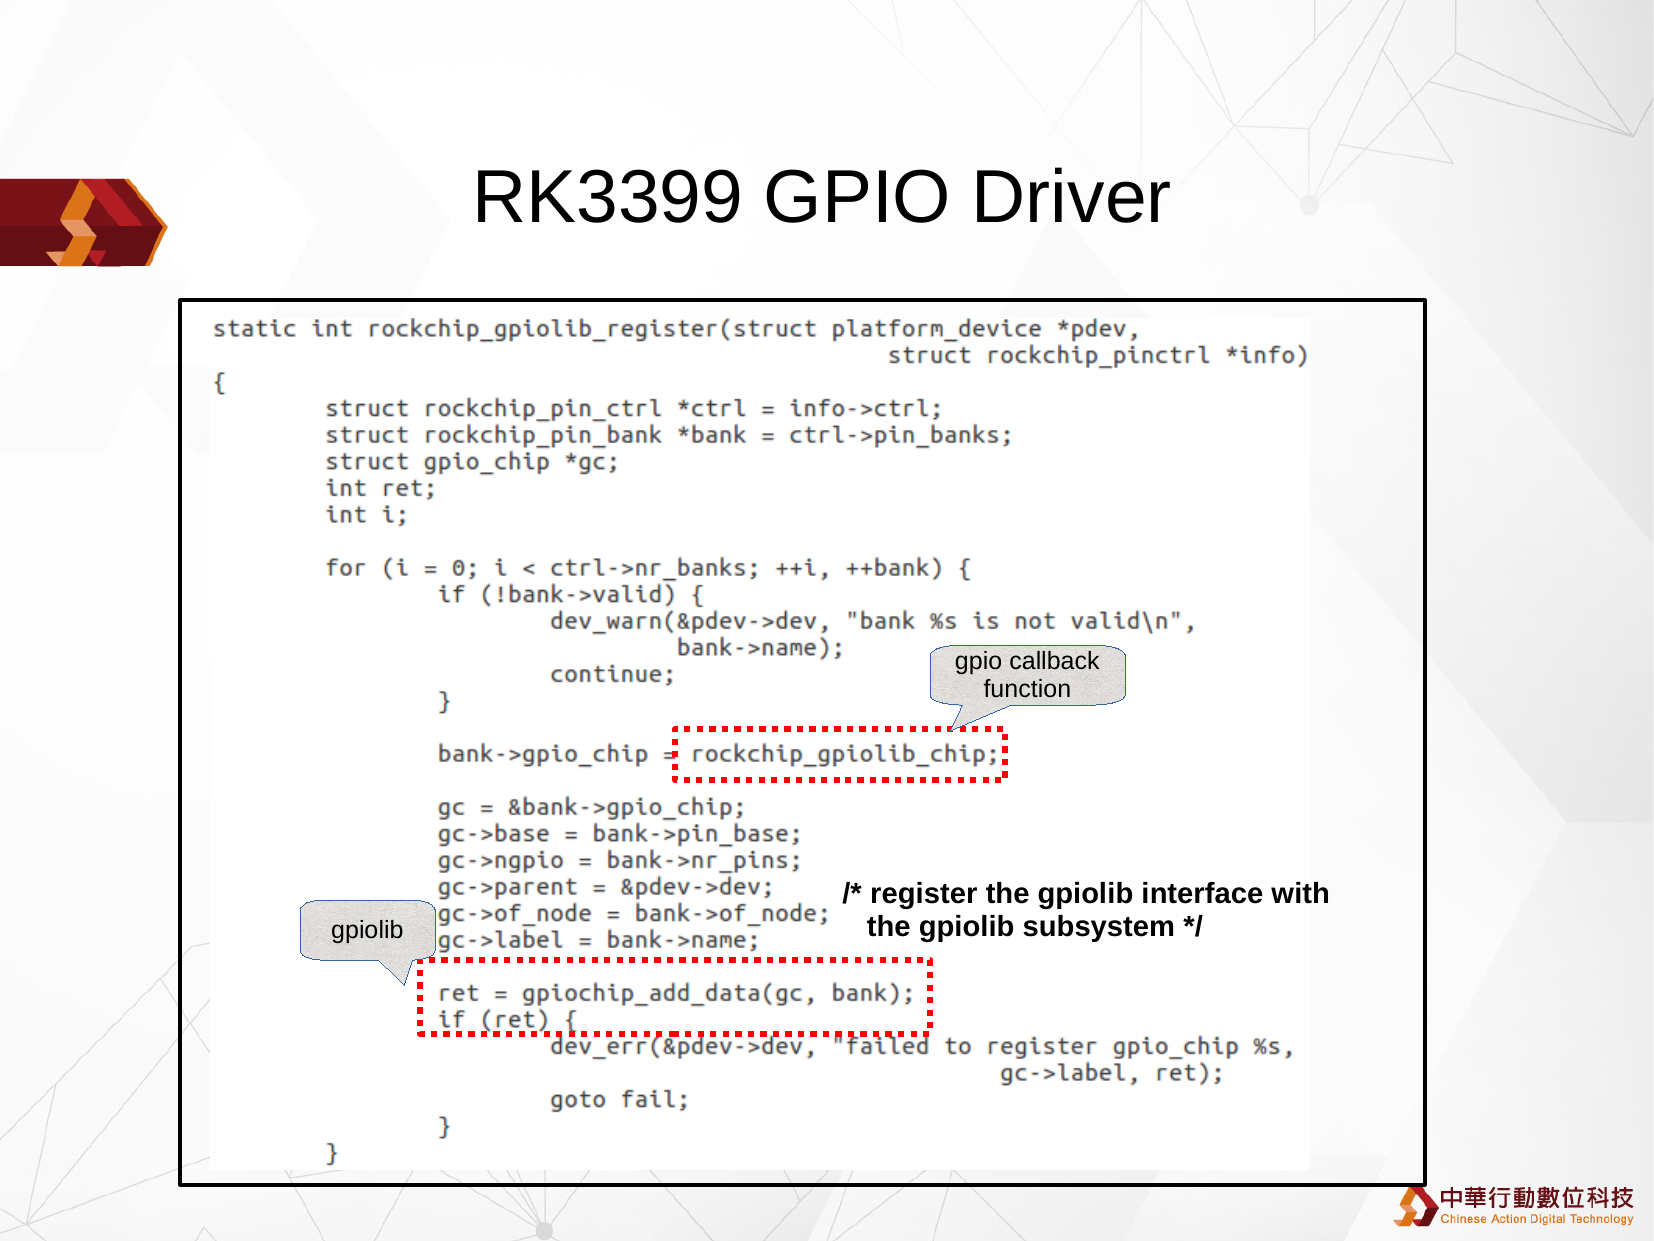

# RK3399 GPIO Driver
gpio callback
function
/* register the gpiolib interface with
 the gpiolib subsystem */
gpiolib